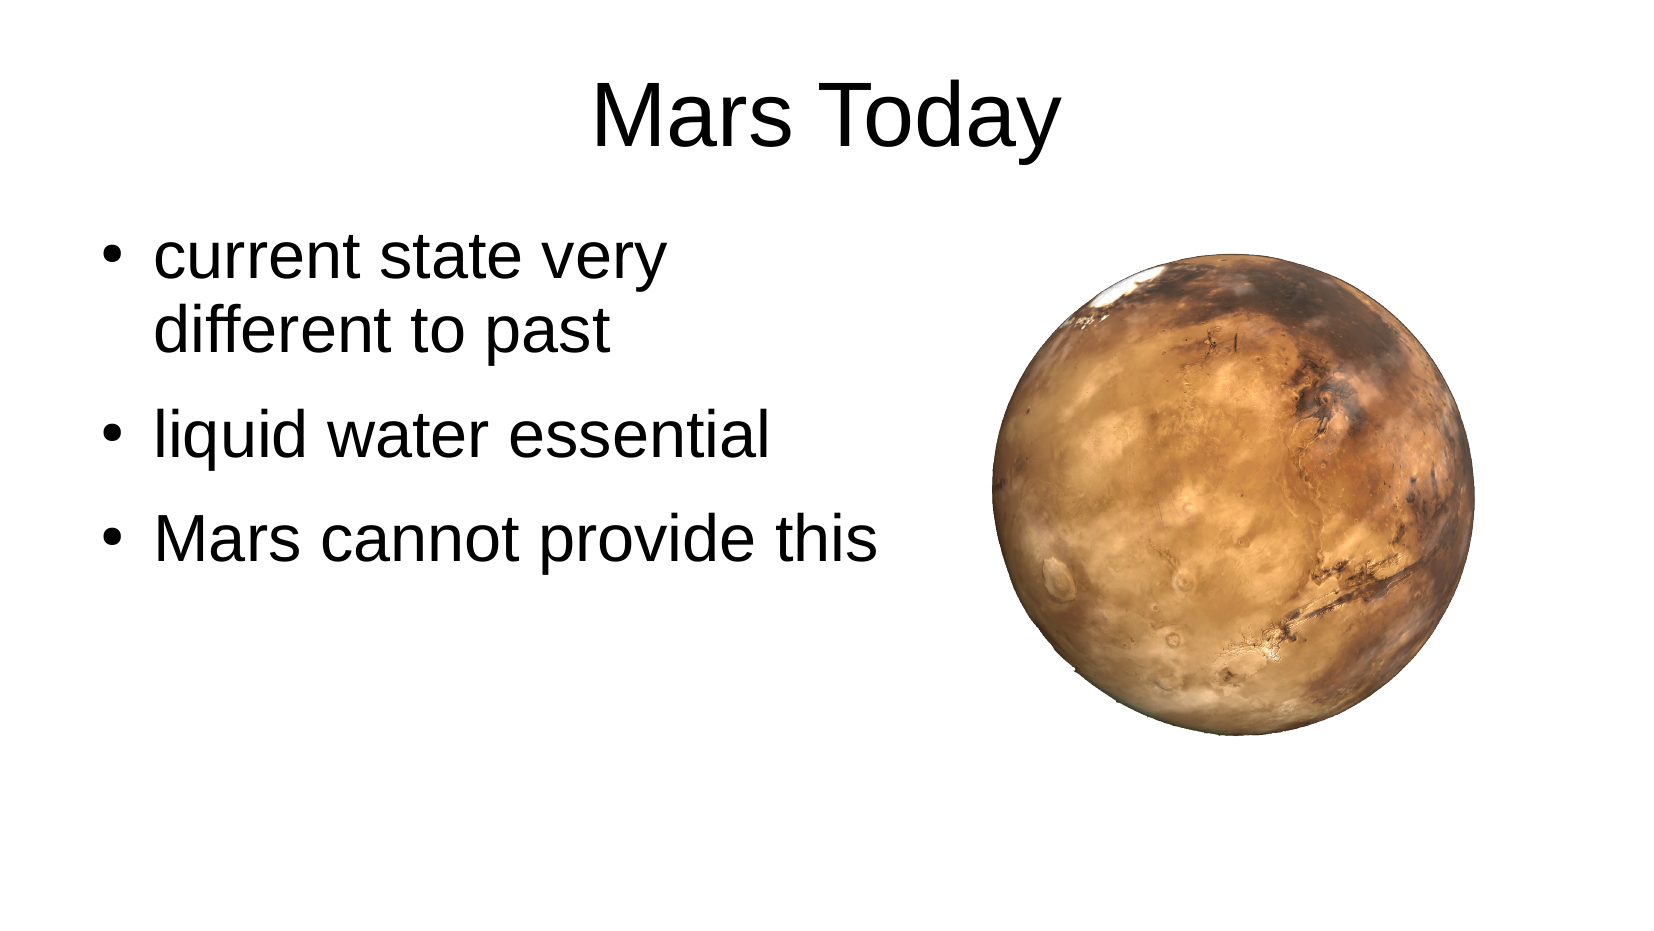

# Mars Today
current state very
different to past
liquid water essential
Mars cannot provide this